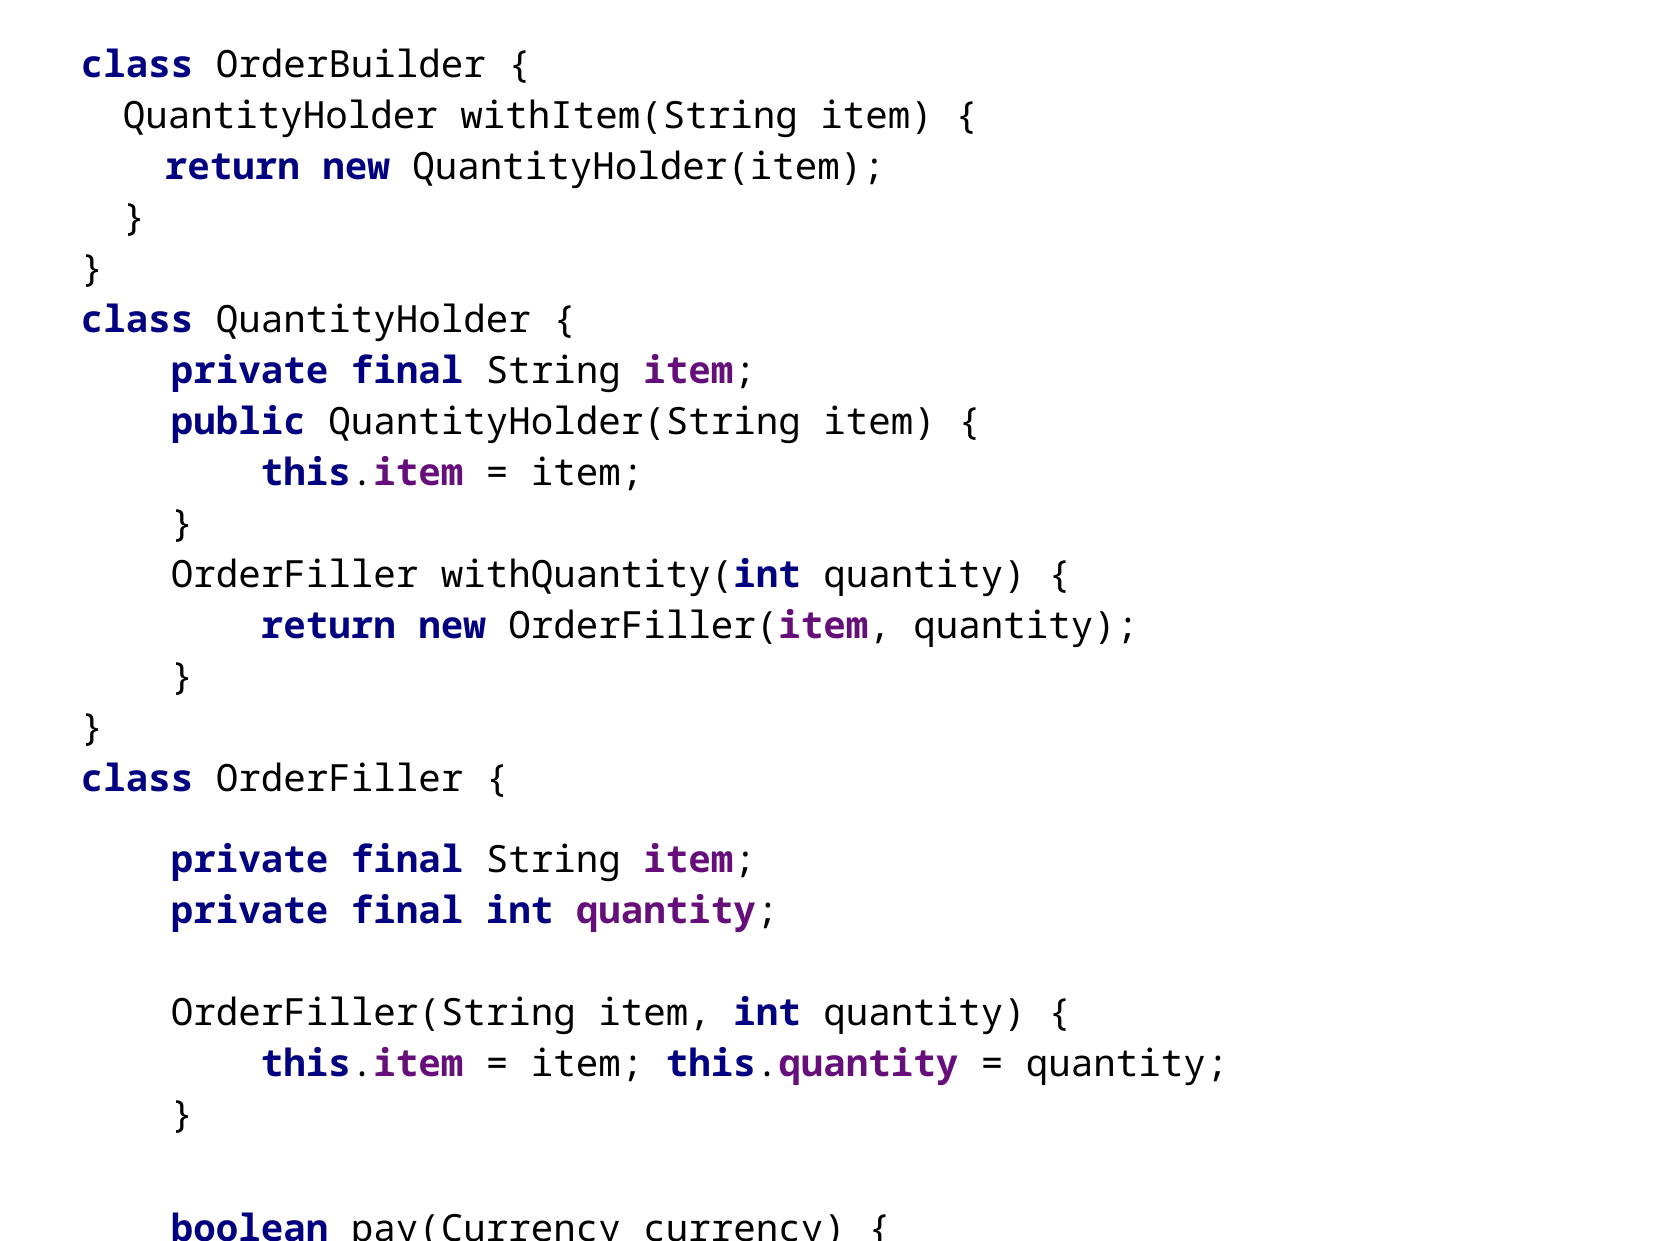

# class OrderBuilder {
 QuantityHolder withItem(String item) {
 return new QuantityHolder(item);
 }
}
class QuantityHolder {
 private final String item;
 public QuantityHolder(String item) {
 this.item = item;
 }
 OrderFiller withQuantity(int quantity) {
 return new OrderFiller(item, quantity);
 }
}
class OrderFiller {
 private final String item;
 private final int quantity;
 OrderFiller(String item, int quantity) {
 this.item = item; this.quantity = quantity;
 }
 boolean pay(Currency currency) {
 /* pay order... */ return true;
 }
}